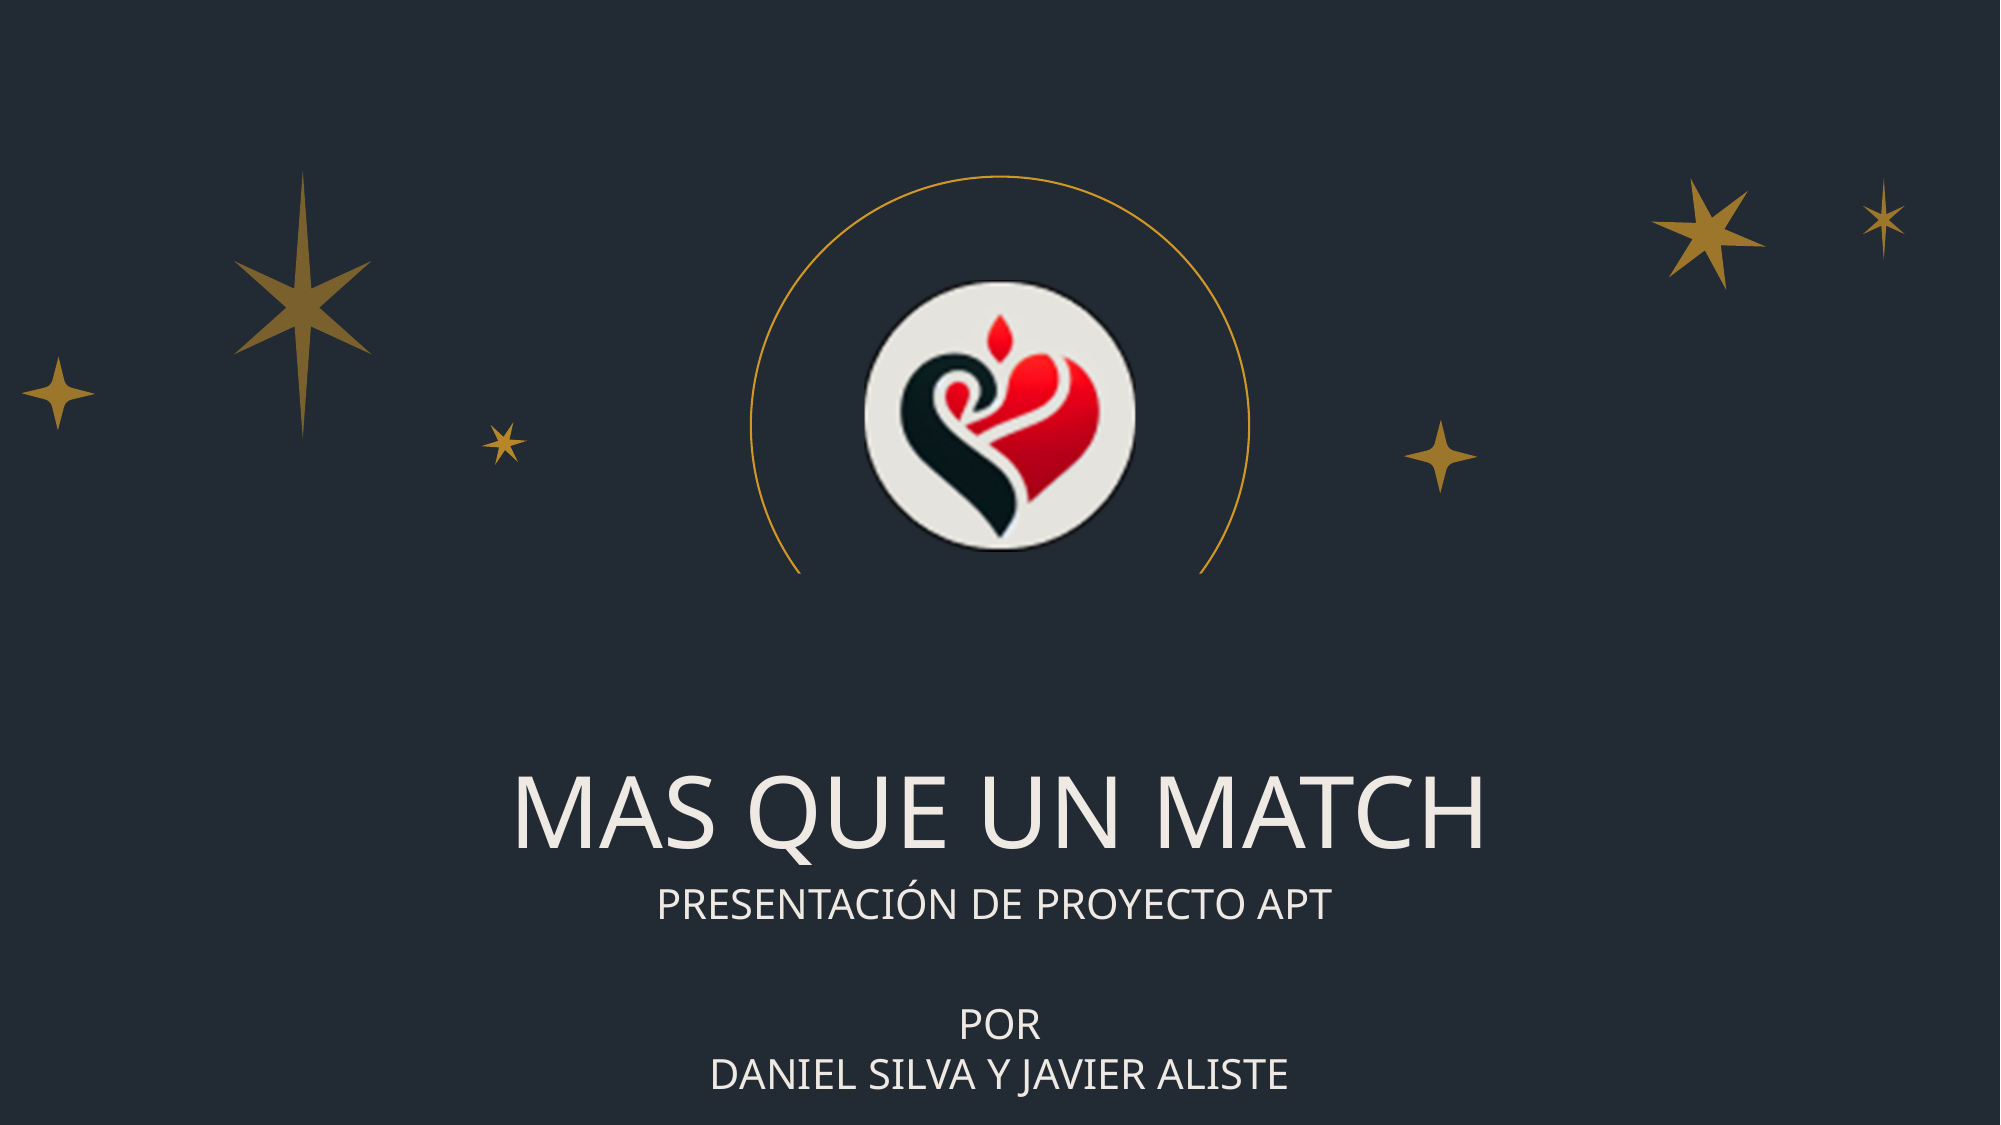

# MAS QUE UN MATCH PRESENTACIÓN DE PROYECTO APT
POR
DANIEL SILVA Y JAVIER ALISTE